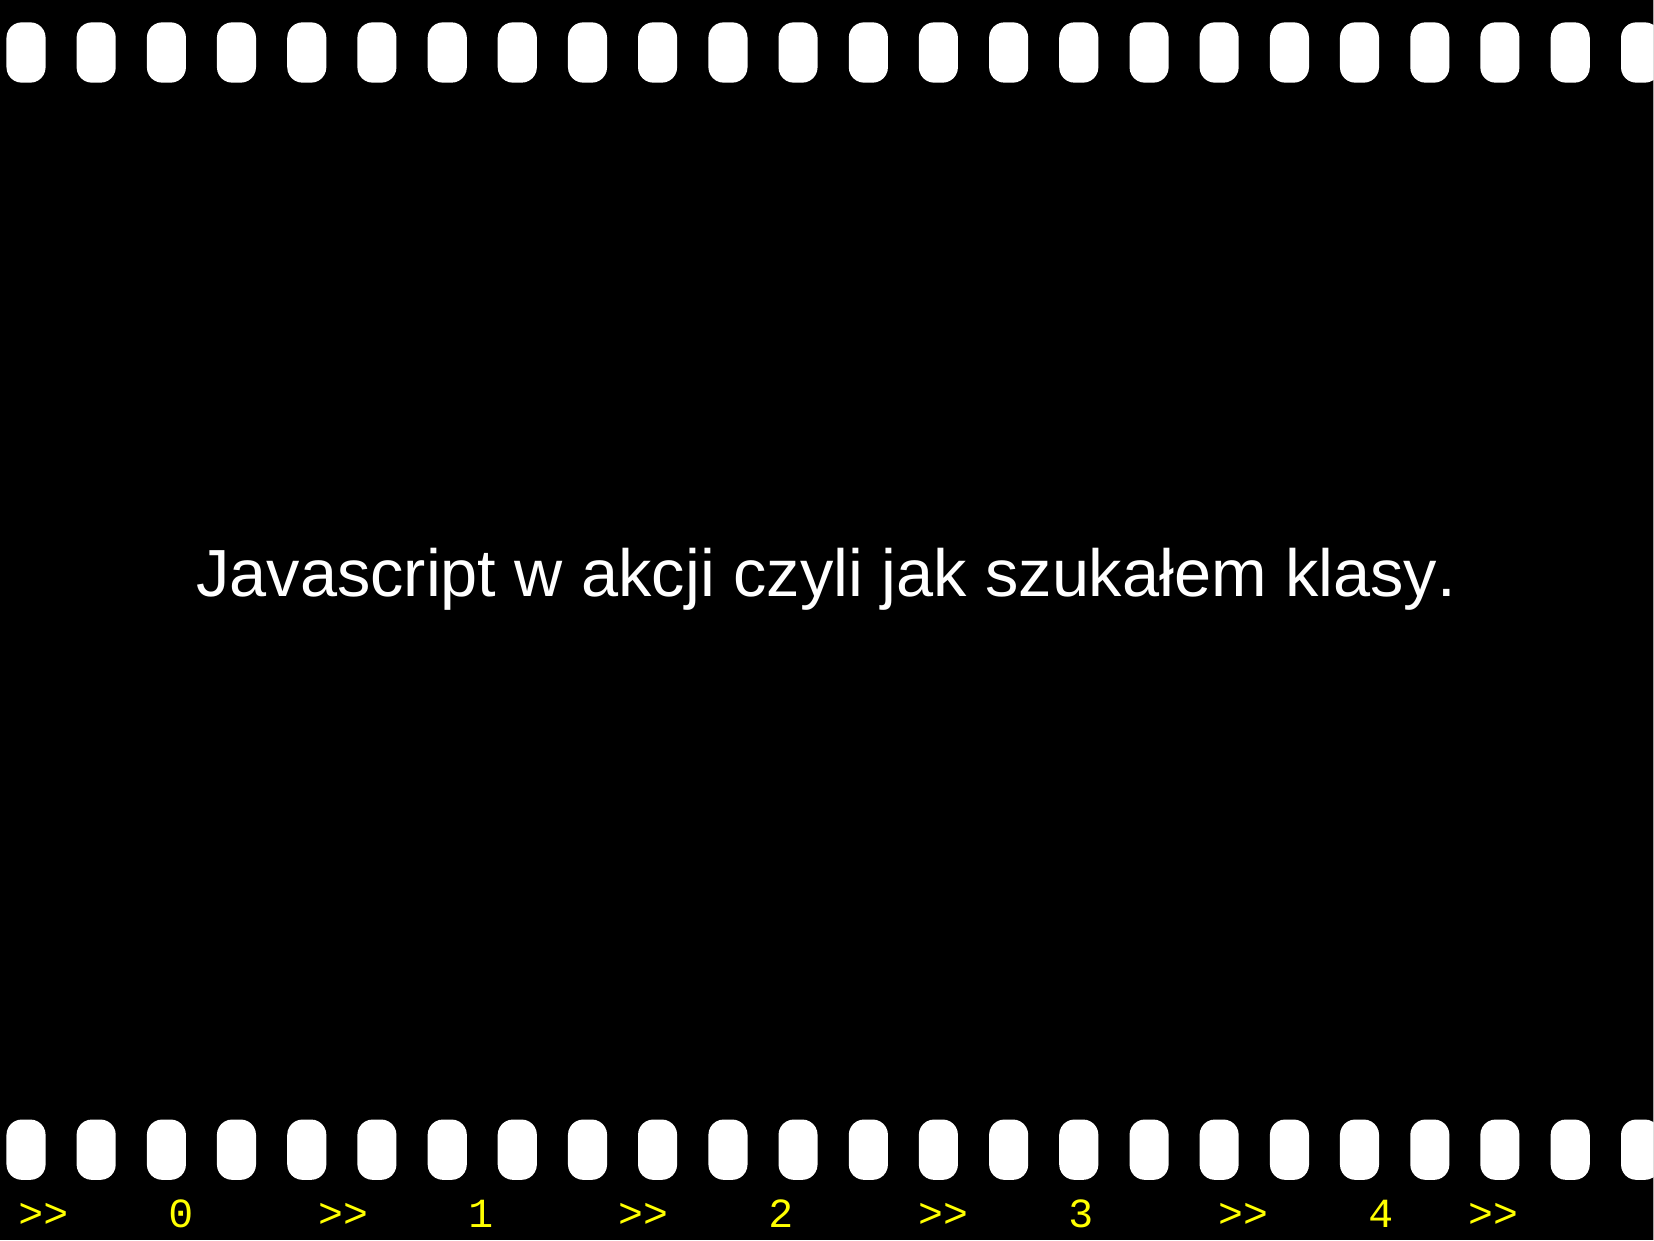

# Javascript w akcji czyli jak szukałem klasy.